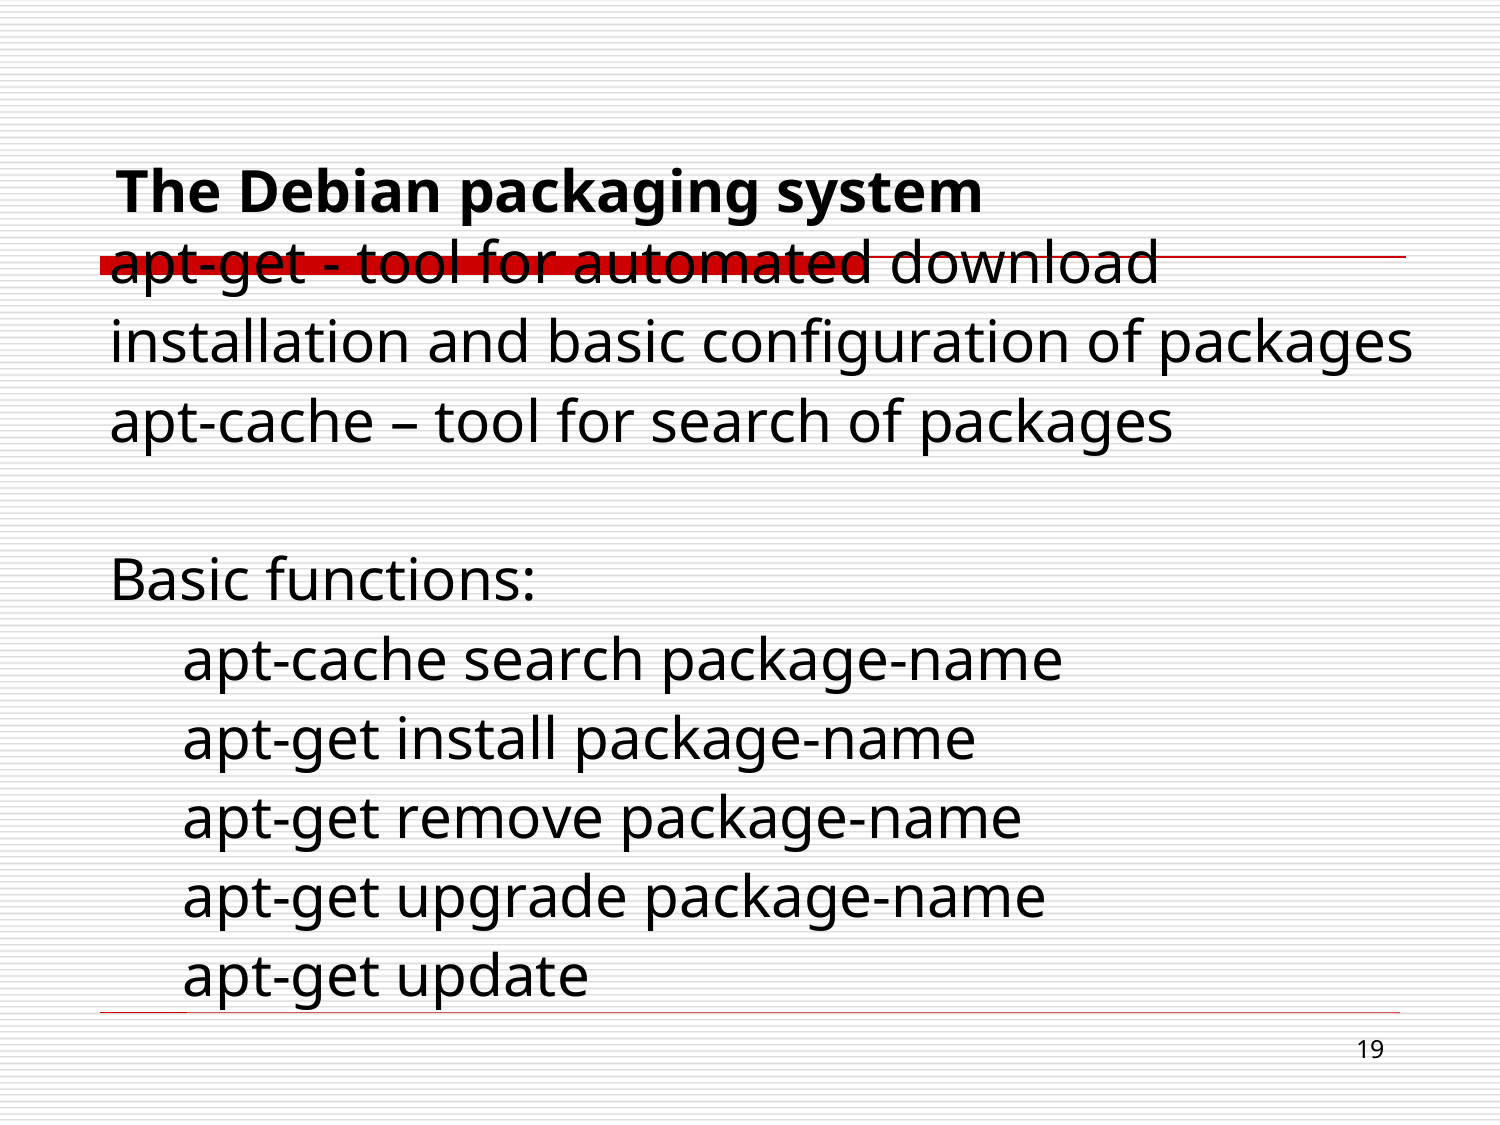

# The Debian packaging system
apt-get - tool for automated download installation and basic configuration of packages
apt-cache – tool for search of packages
Basic functions:
	apt-cache search package-name
	apt-get install package-name
	apt-get remove package-name
	apt-get upgrade package-name
	apt-get update
19